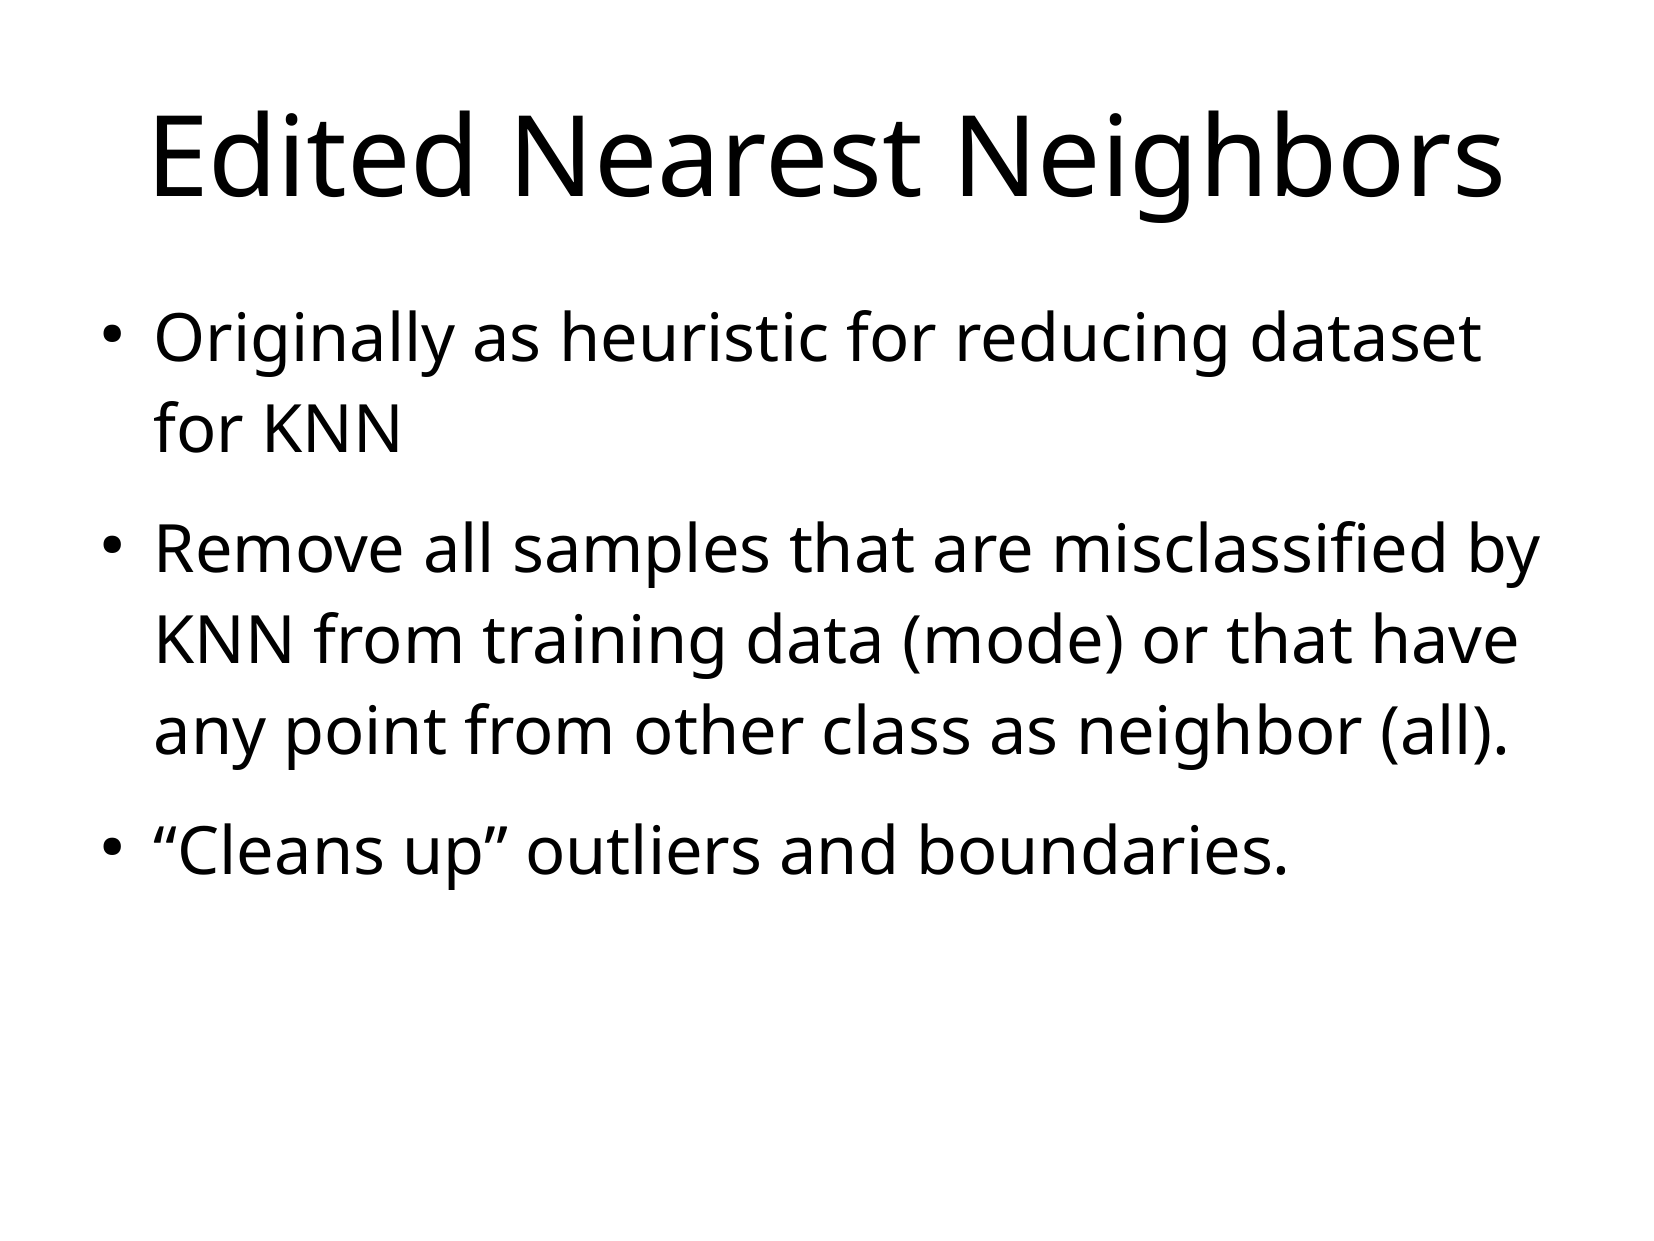

# Edited Nearest Neighbors
Originally as heuristic for reducing dataset for KNN
Remove all samples that are misclassified by KNN from training data (mode) or that have any point from other class as neighbor (all).
“Cleans up” outliers and boundaries.